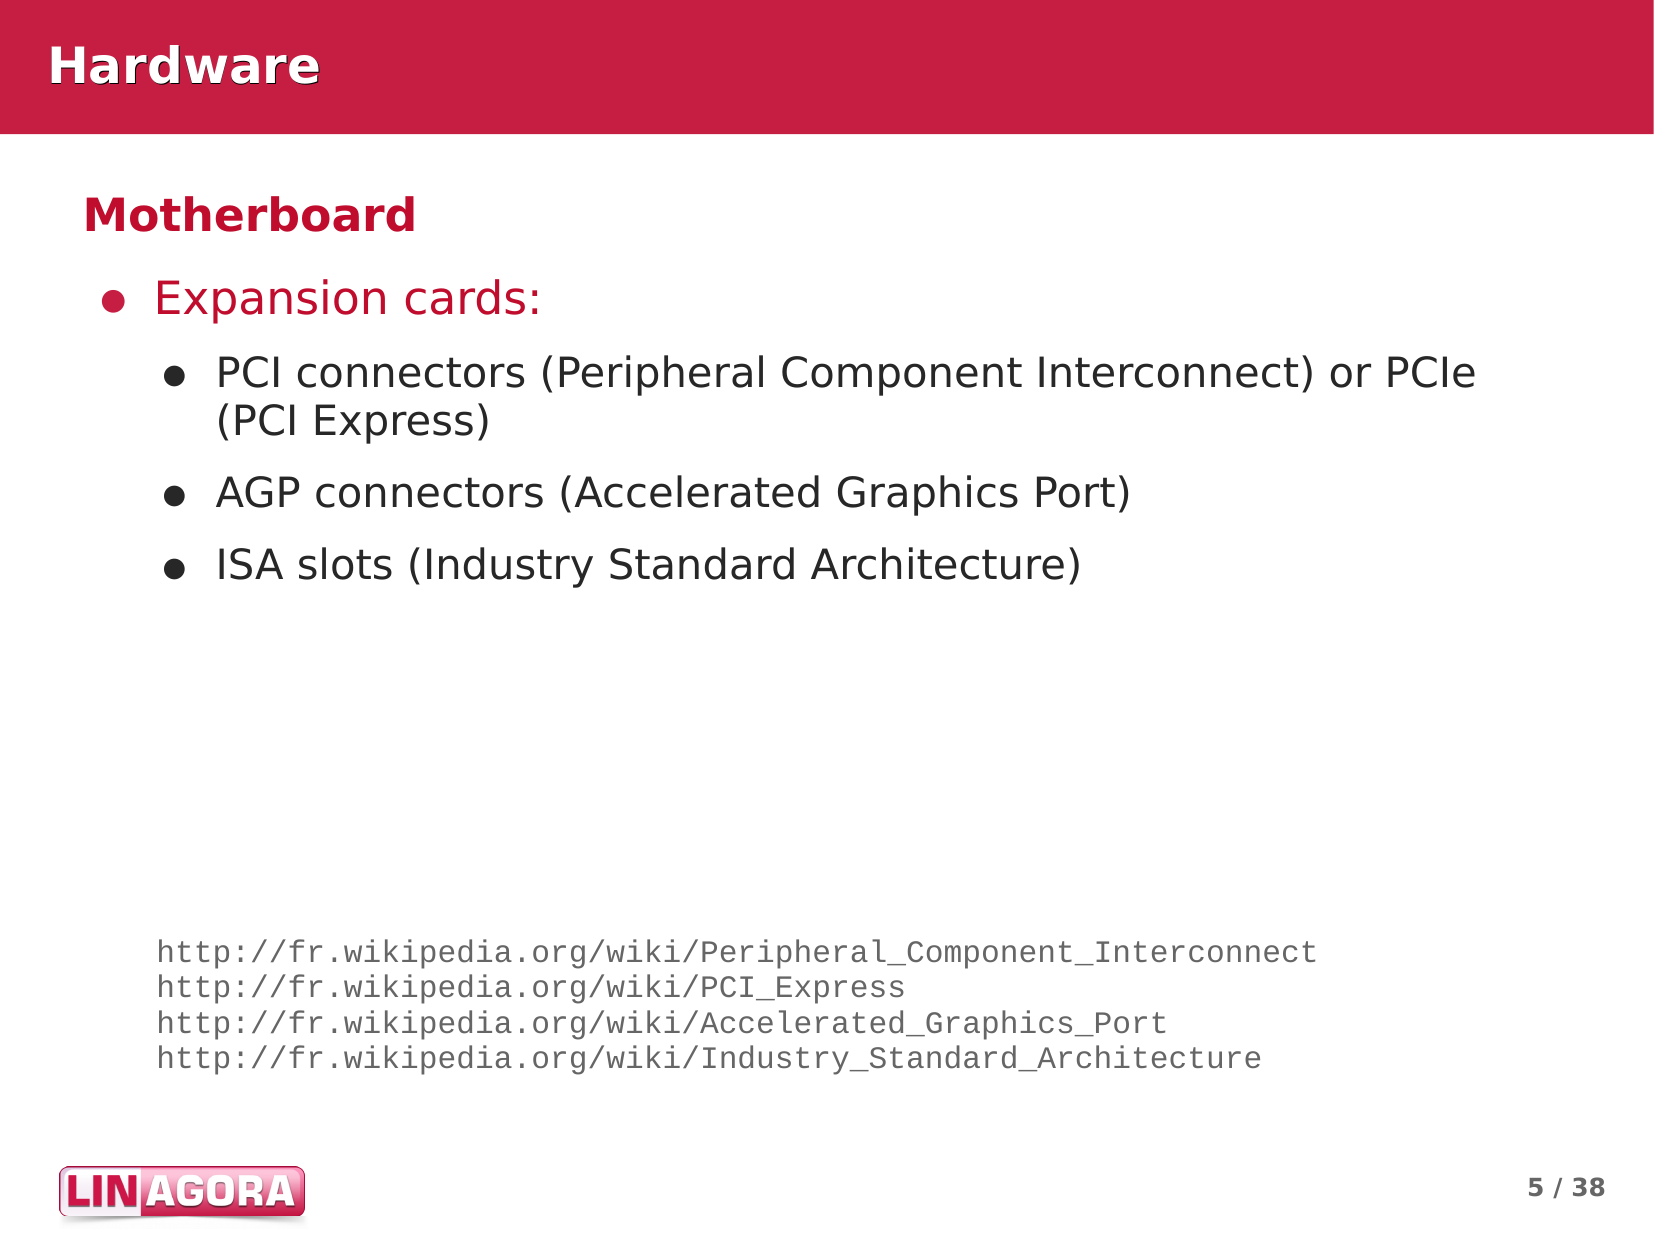

# Hardware
Motherboard
Expansion cards:
PCI connectors (Peripheral Component Interconnect) or PCIe (PCI Express)
AGP connectors (Accelerated Graphics Port)
ISA slots (Industry Standard Architecture)
http://fr.wikipedia.org/wiki/Peripheral_Component_Interconnect
http://fr.wikipedia.org/wiki/PCI_Express
http://fr.wikipedia.org/wiki/Accelerated_Graphics_Port
http://fr.wikipedia.org/wiki/Industry_Standard_Architecture